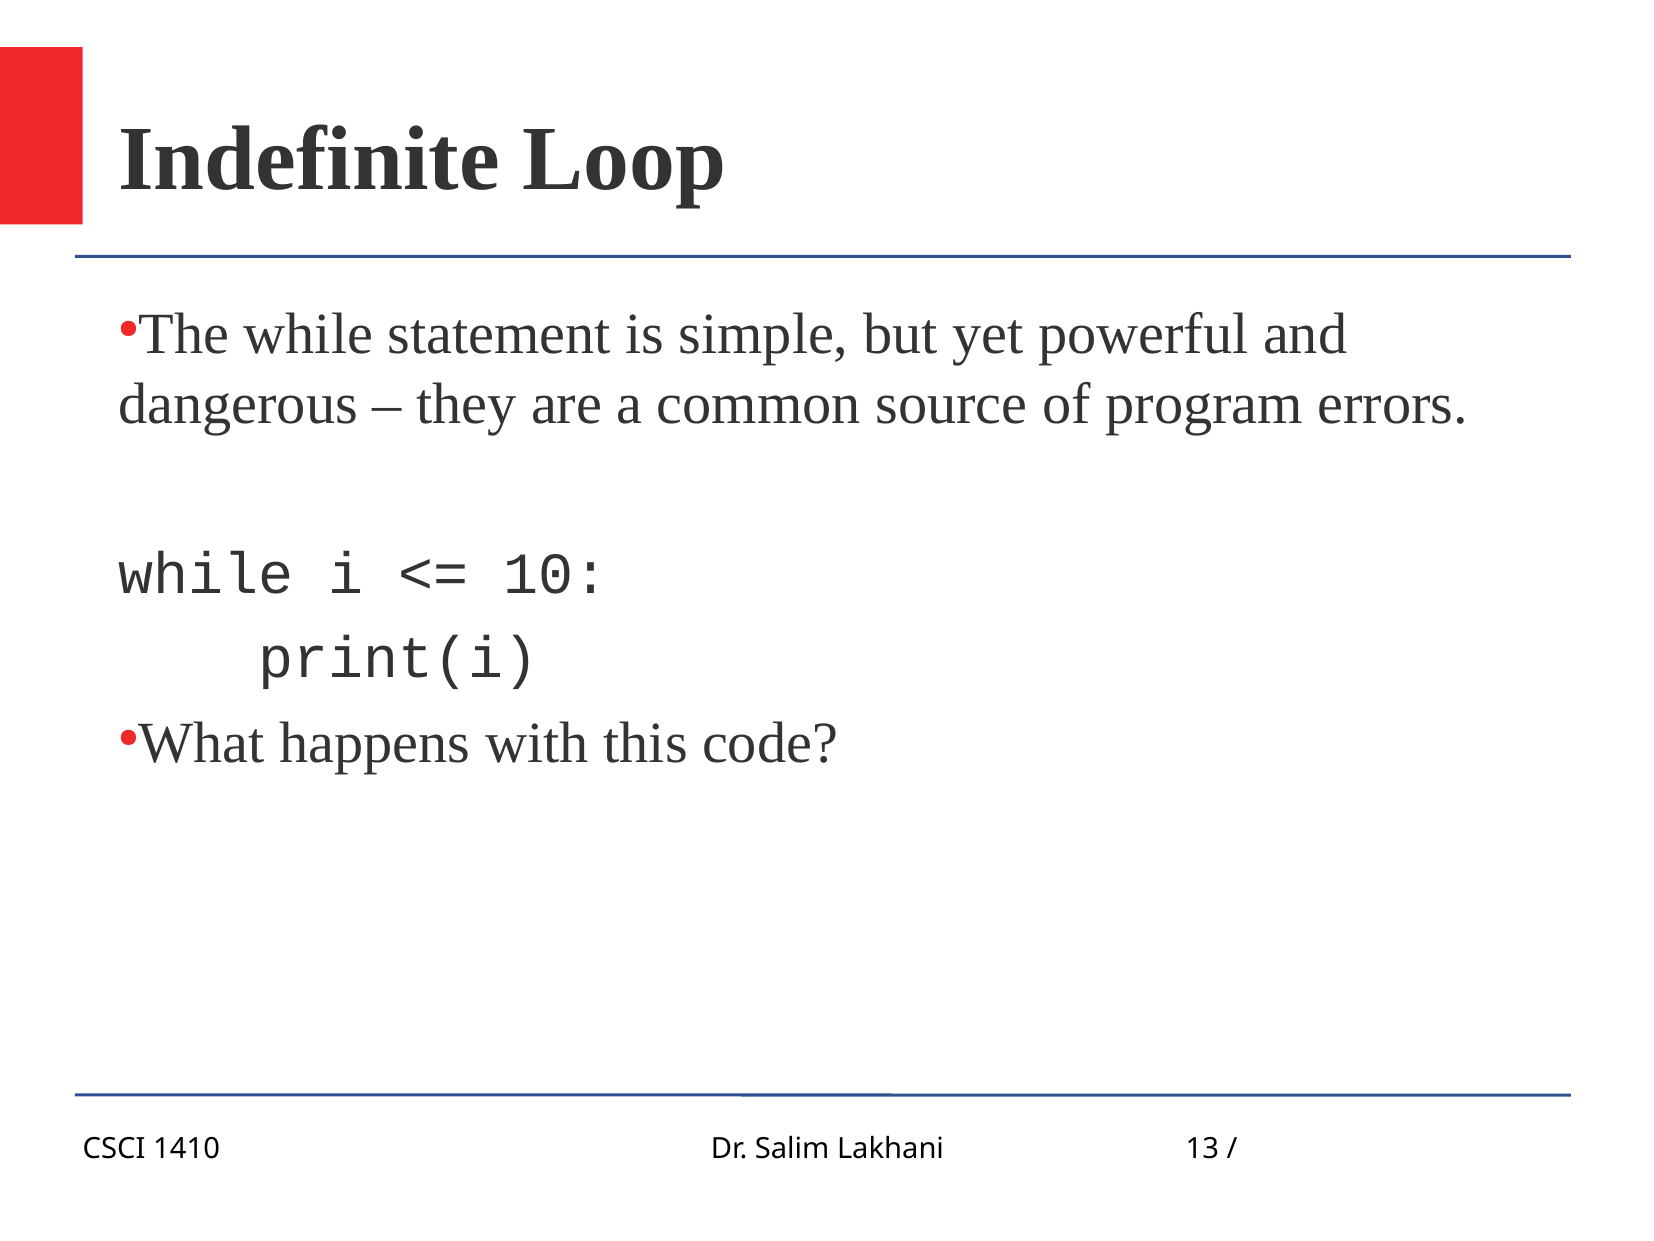

# Indefinite Loop
The while statement is simple, but yet powerful and dangerous – they are a common source of program errors.
while i <= 10:
 print(i)
What happens with this code?
CSCI 1410
Dr. Salim Lakhani